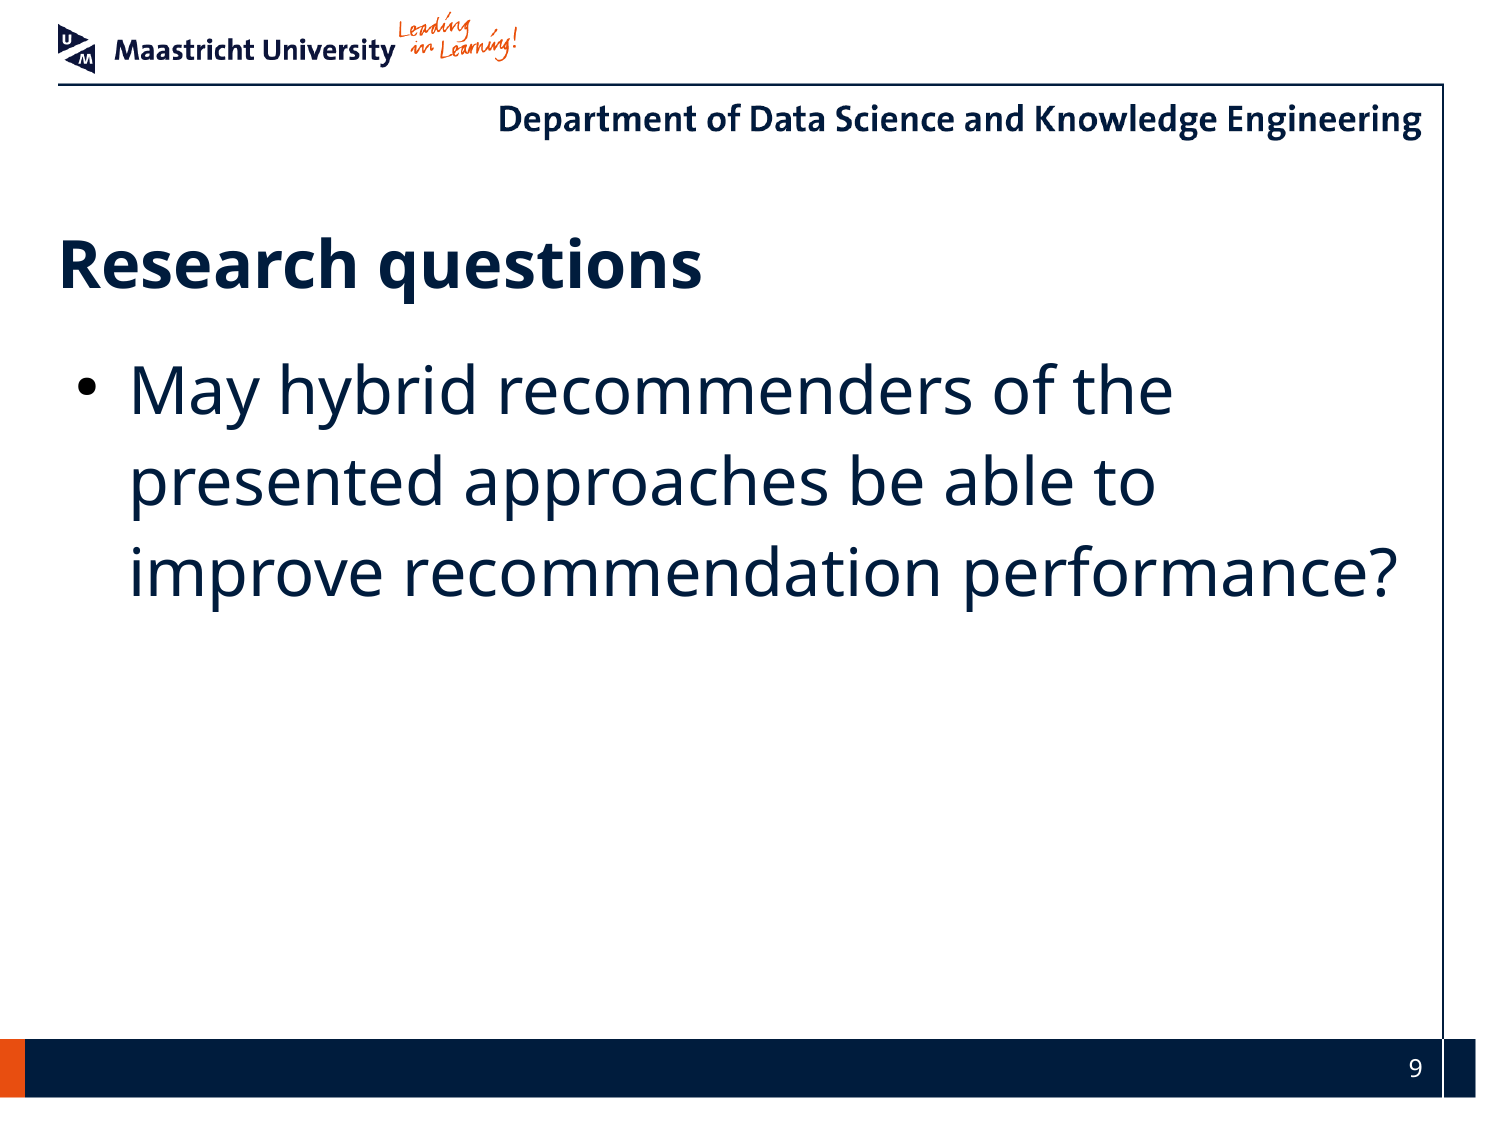

# Research questions
May hybrid recommenders of the presented approaches be able to improve recommendation performance?